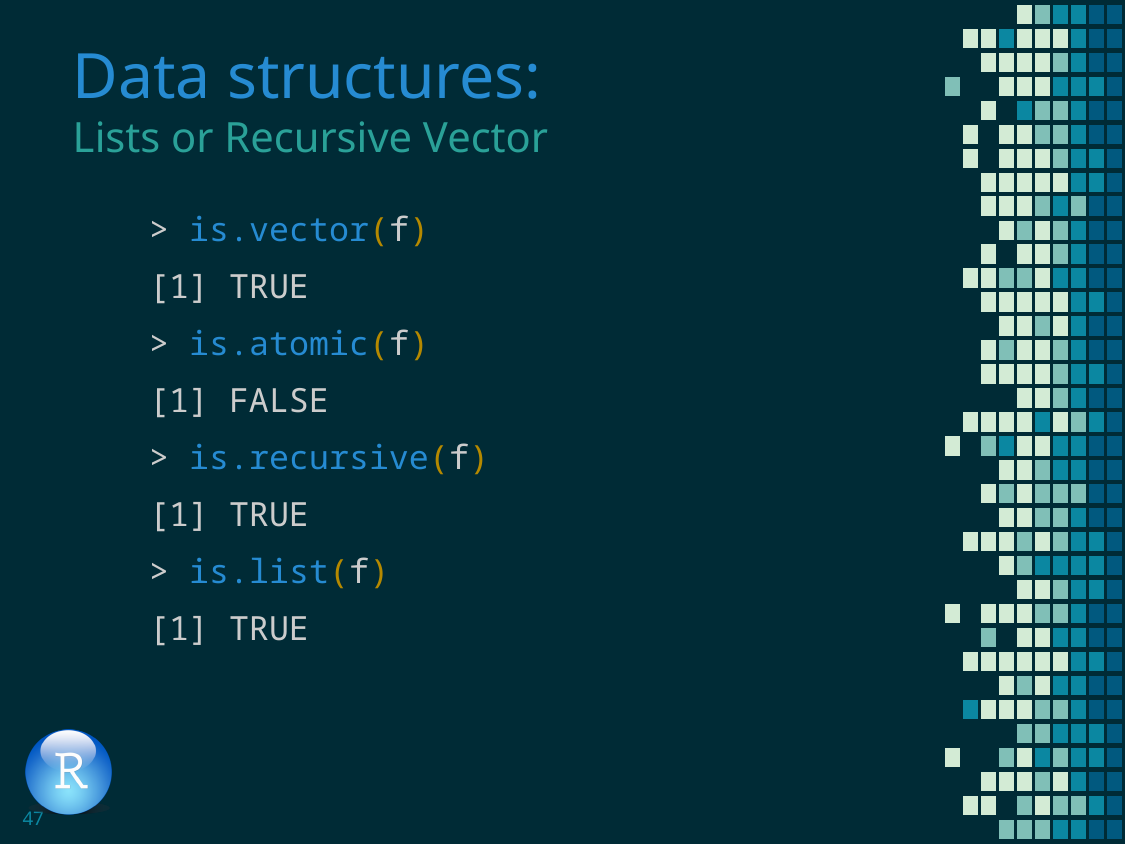

Data structures:
Lists or Recursive Vector
> is.vector(f)
[1] TRUE
> is.atomic(f)
[1] FALSE
> is.recursive(f)
[1] TRUE
> is.list(f)
[1] TRUE